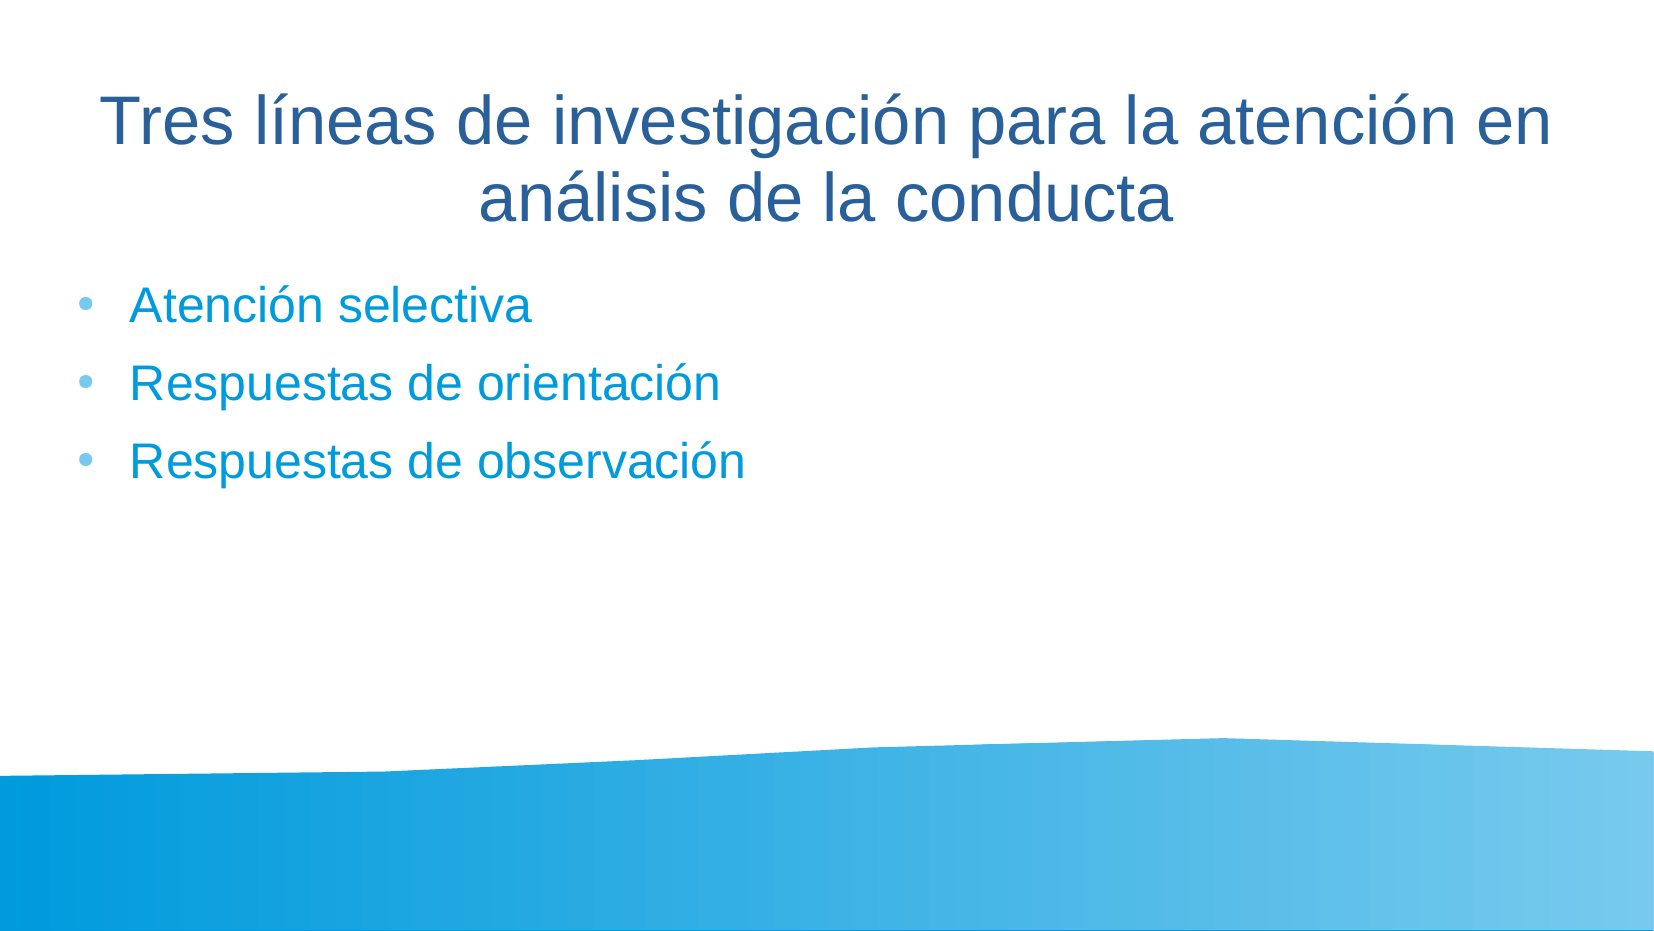

# Tres líneas de investigación para la atención en análisis de la conducta
Atención selectiva
Respuestas de orientación
Respuestas de observación